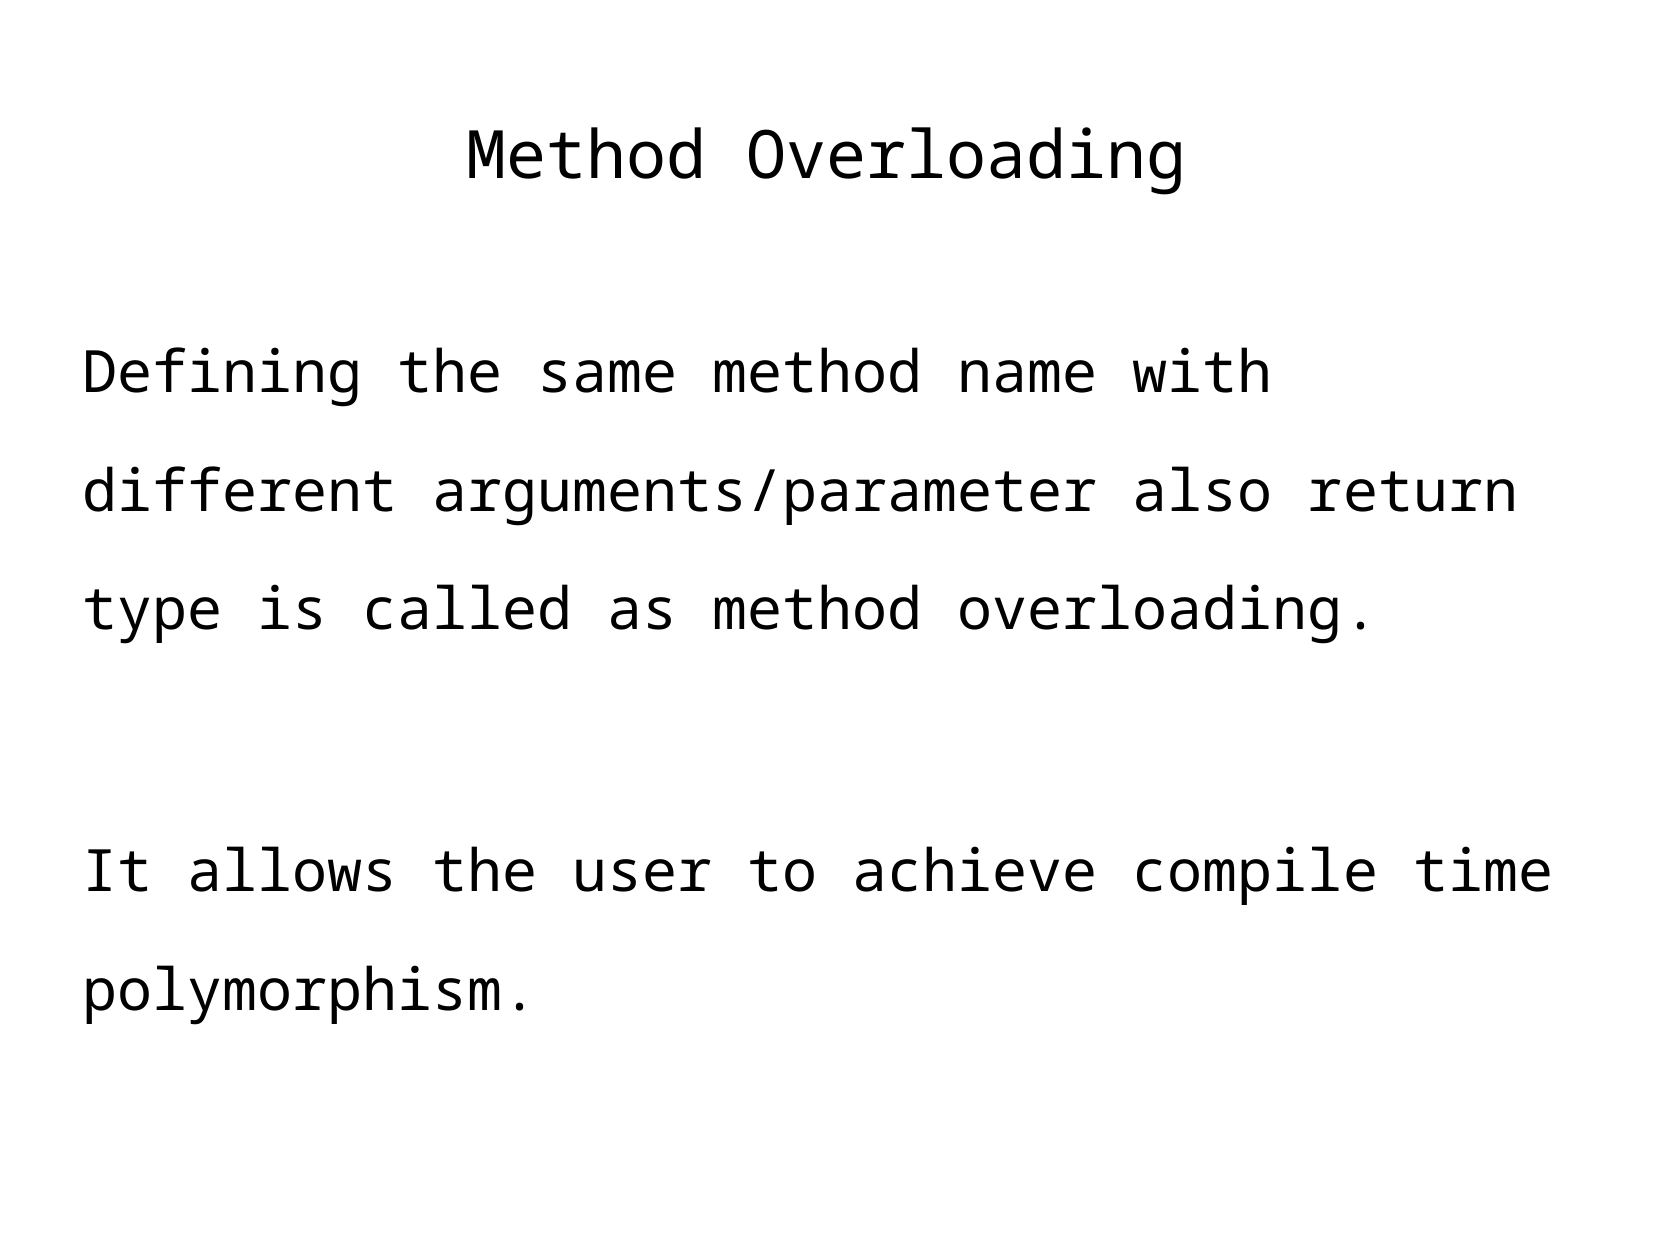

# Method Overloading
Defining the same method name with different arguments/parameter also return type is called as method overloading.
It allows the user to achieve compile time polymorphism.